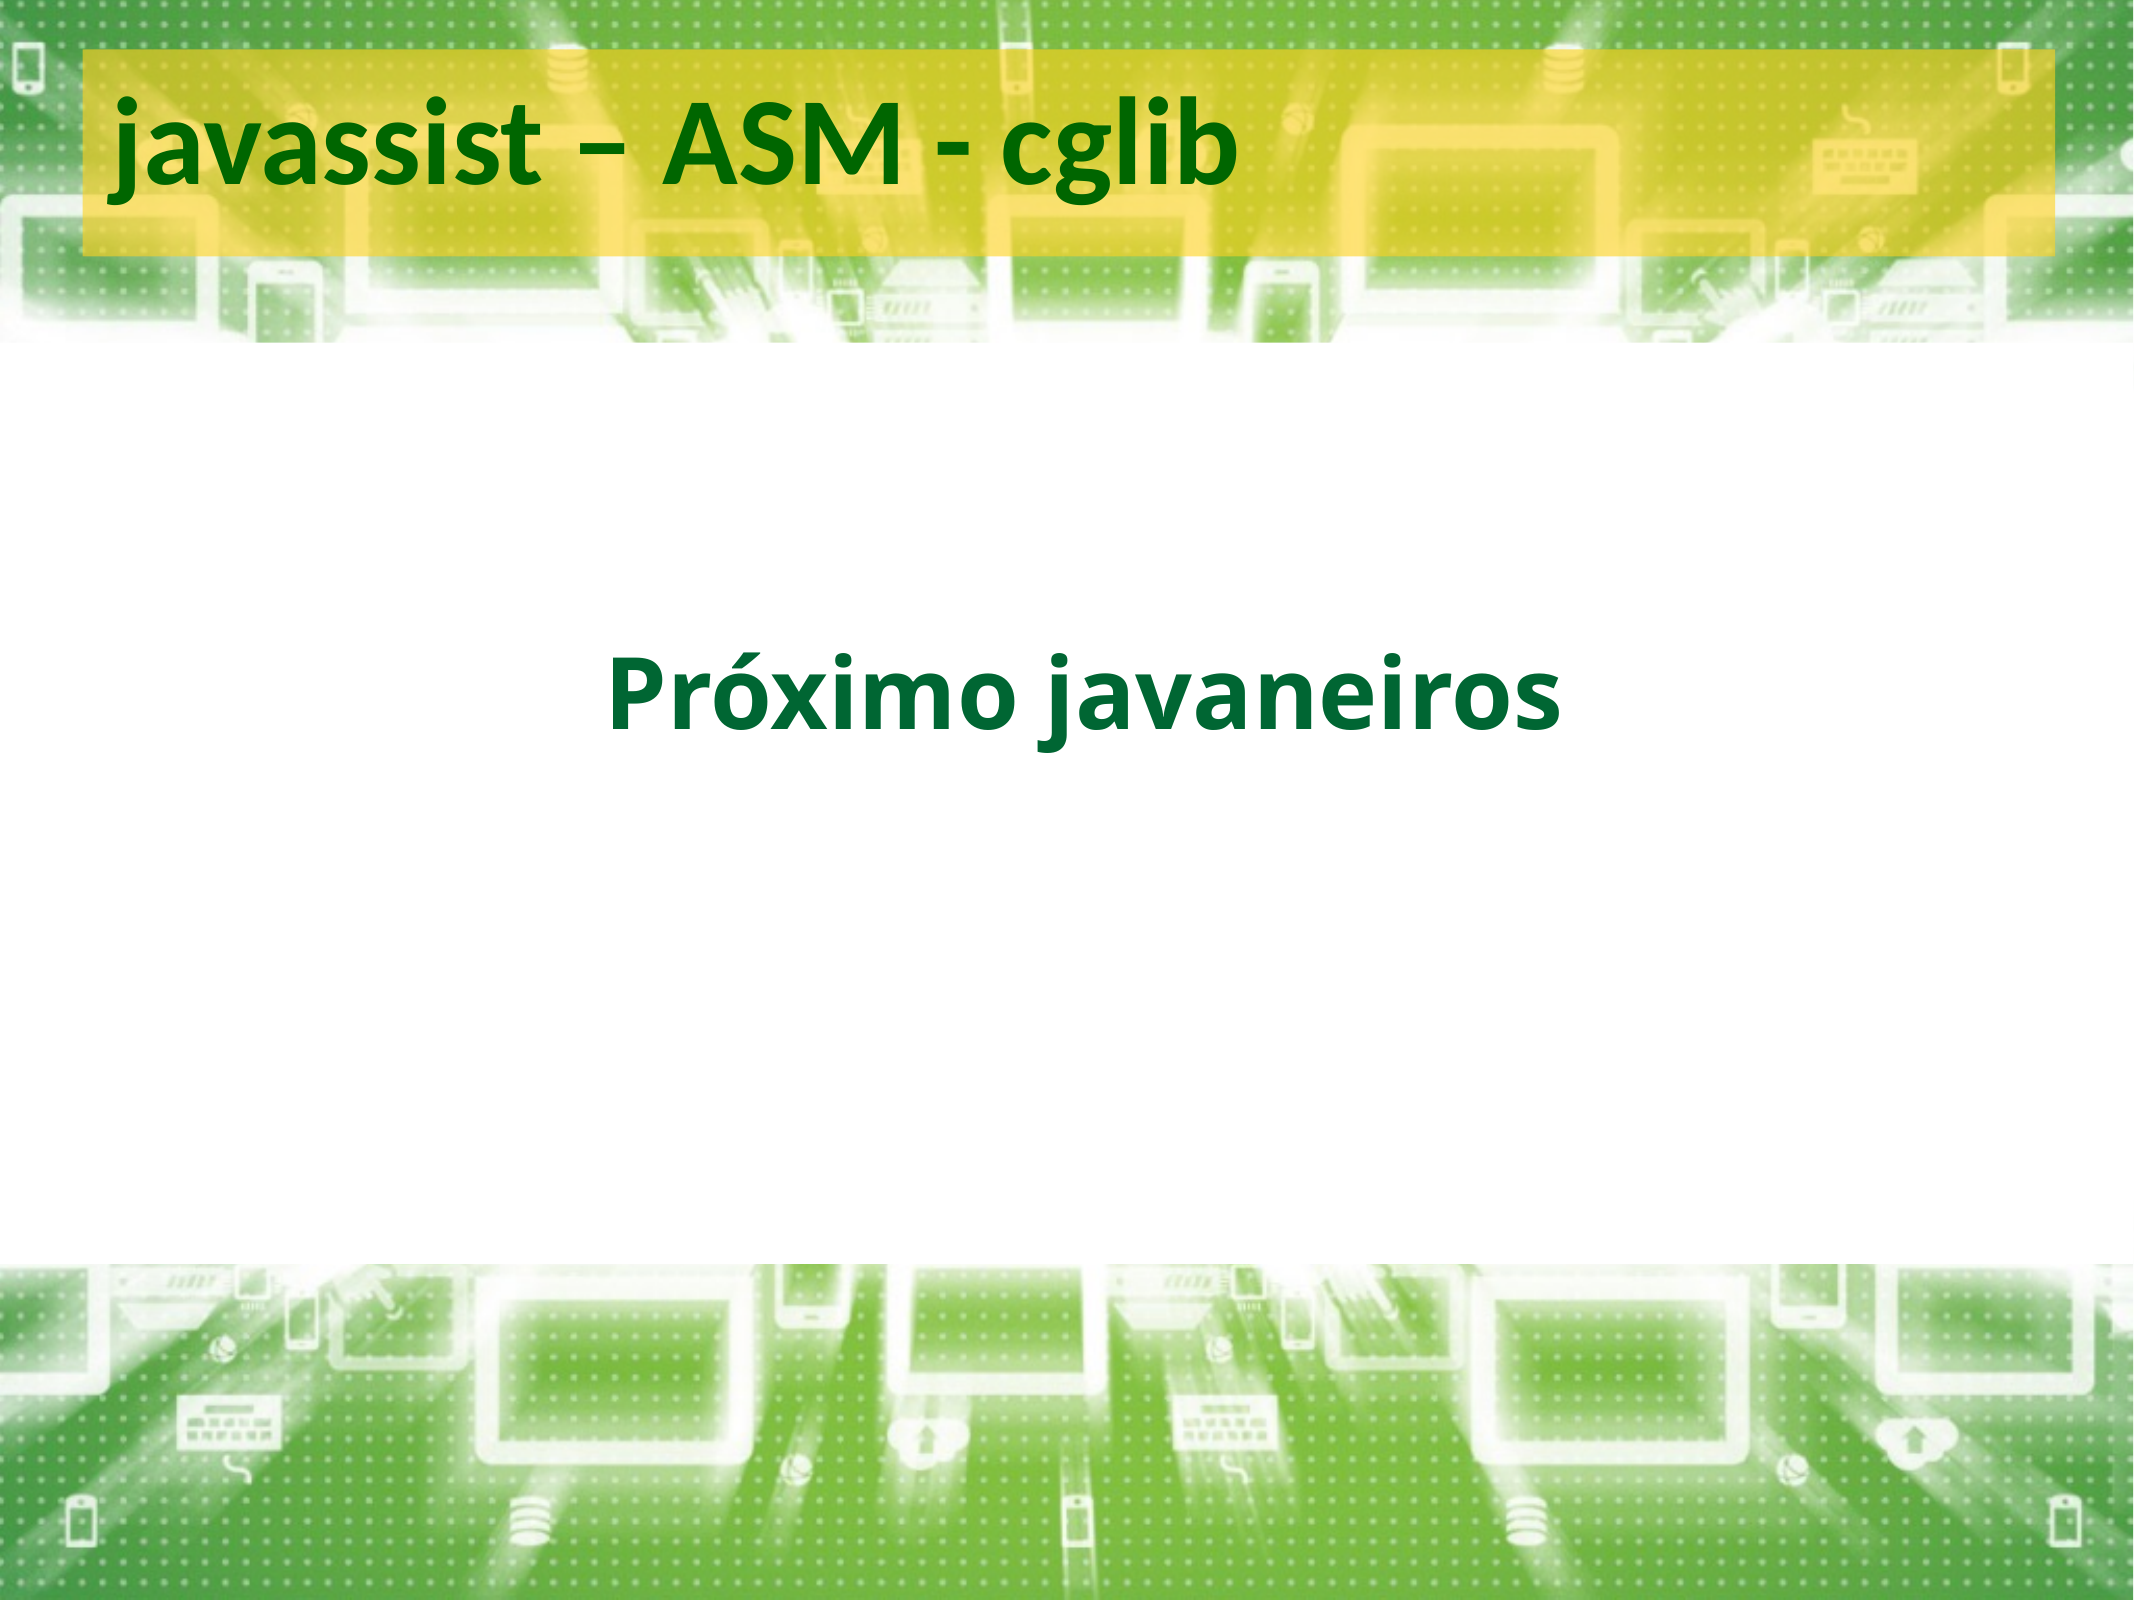

# javassist – ASM - cglib
Próximo javaneiros